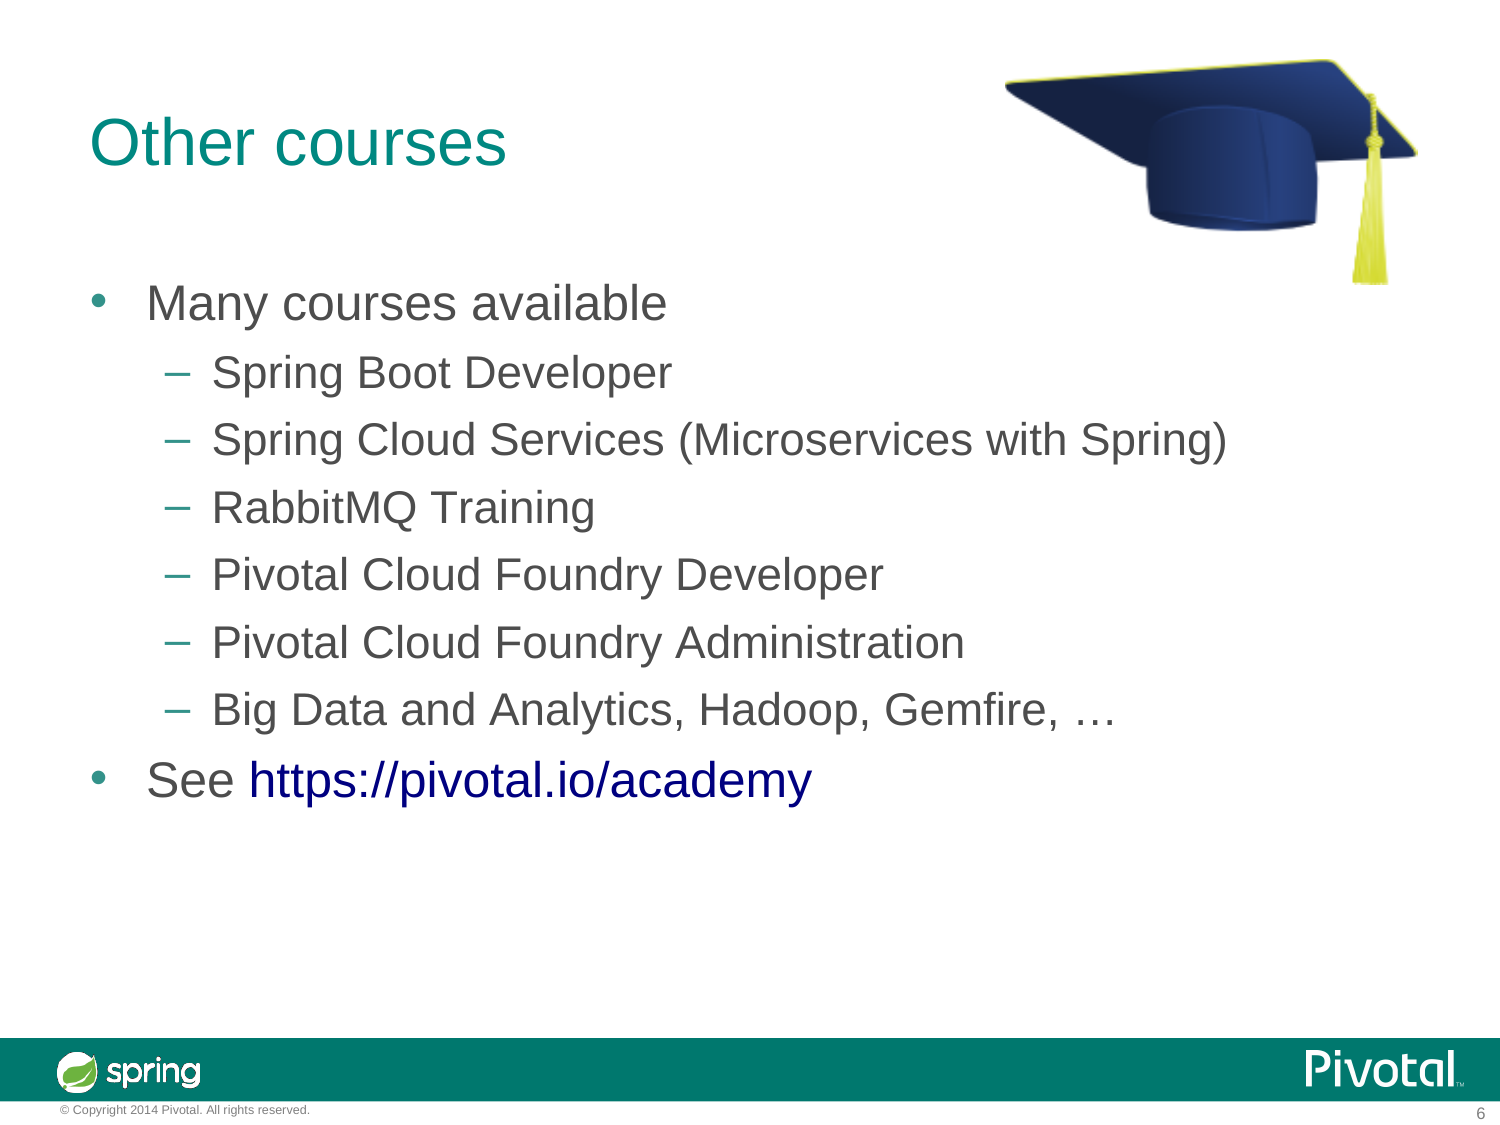

# Other courses
Many courses available
Spring Boot Developer
Spring Cloud Services (Microservices with Spring)
RabbitMQ Training
Pivotal Cloud Foundry Developer
Pivotal Cloud Foundry Administration
Big Data and Analytics, Hadoop, Gemfire, …
See https://pivotal.io/academy